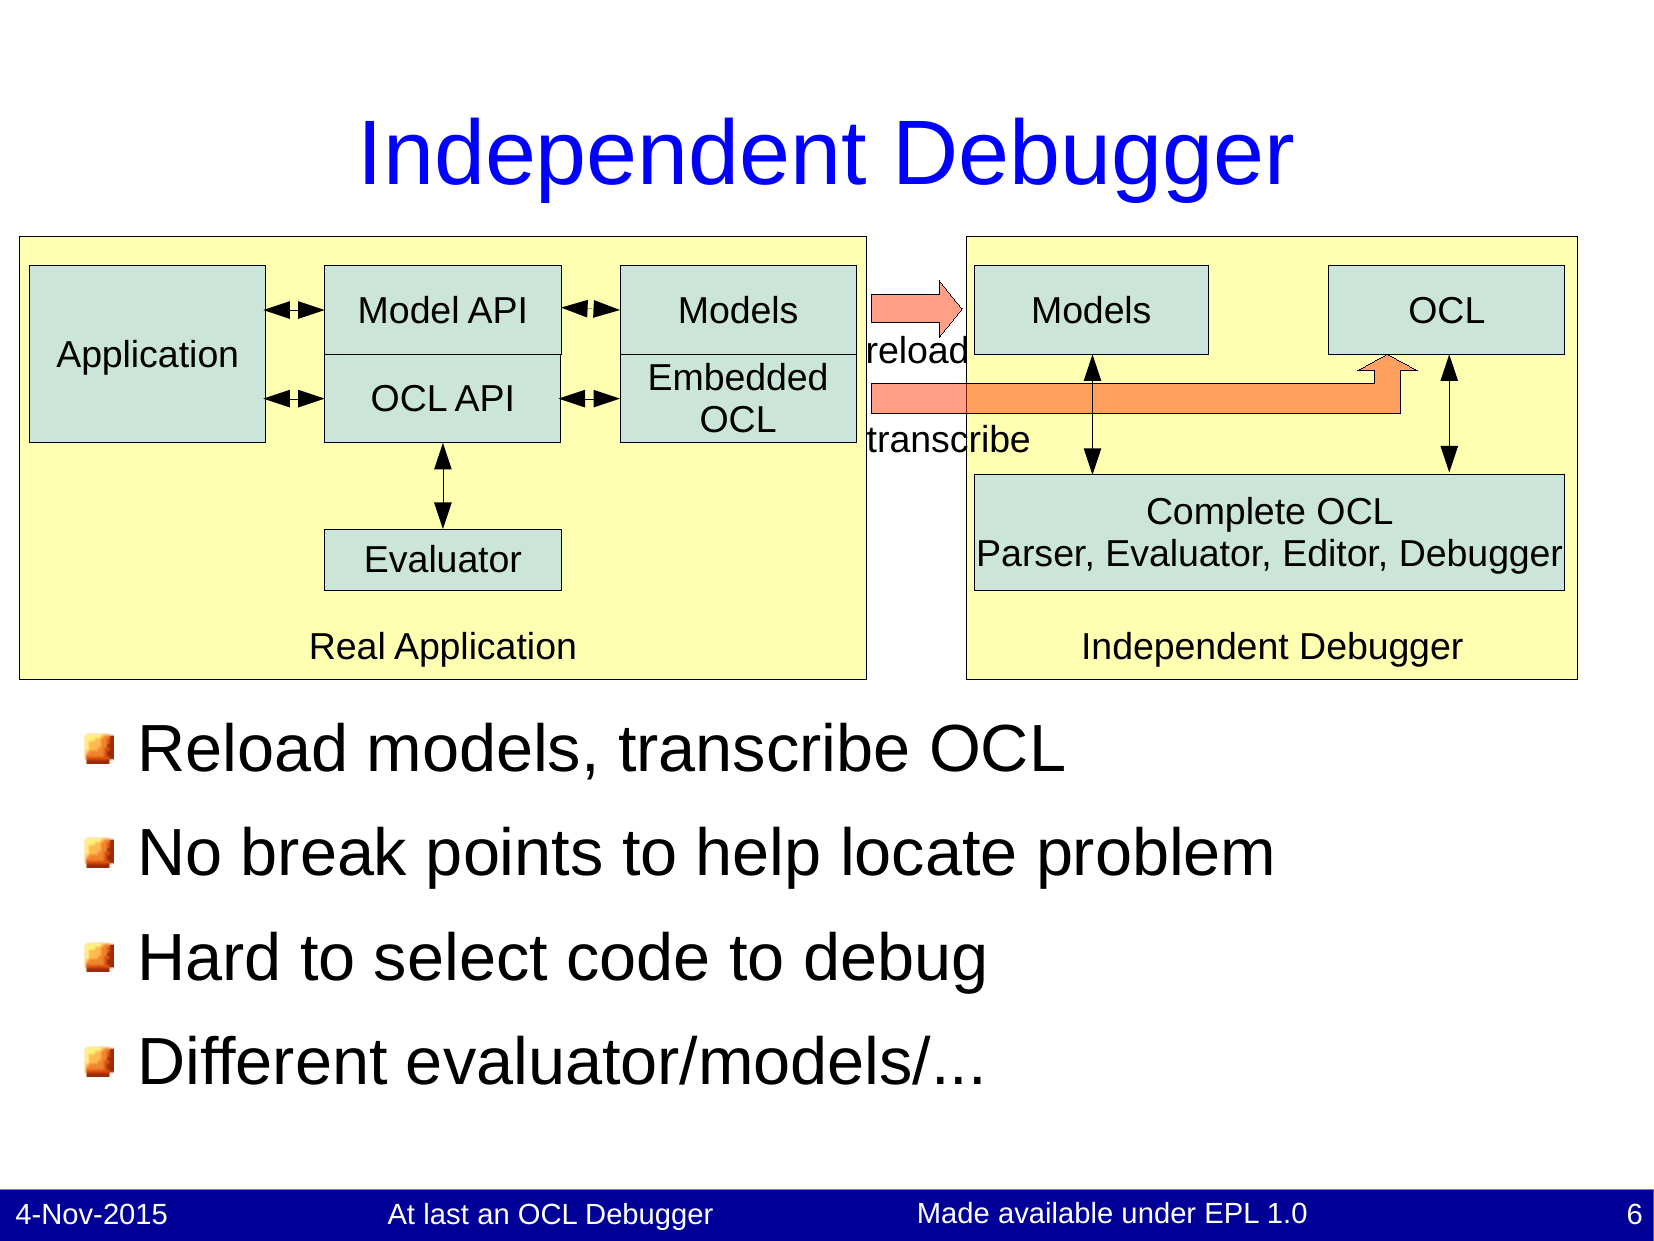

# Independent Debugger
Real Application
Independent Debugger
Application
Model API
Models
Models
OCL
reload
OCL API
Embedded
OCL
transcribe
Complete OCL
Parser, Evaluator, Editor, Debugger
Evaluator
Reload models, transcribe OCL
No break points to help locate problem
Hard to select code to debug
Different evaluator/models/...
4-Nov-2015
At last an OCL Debugger
6